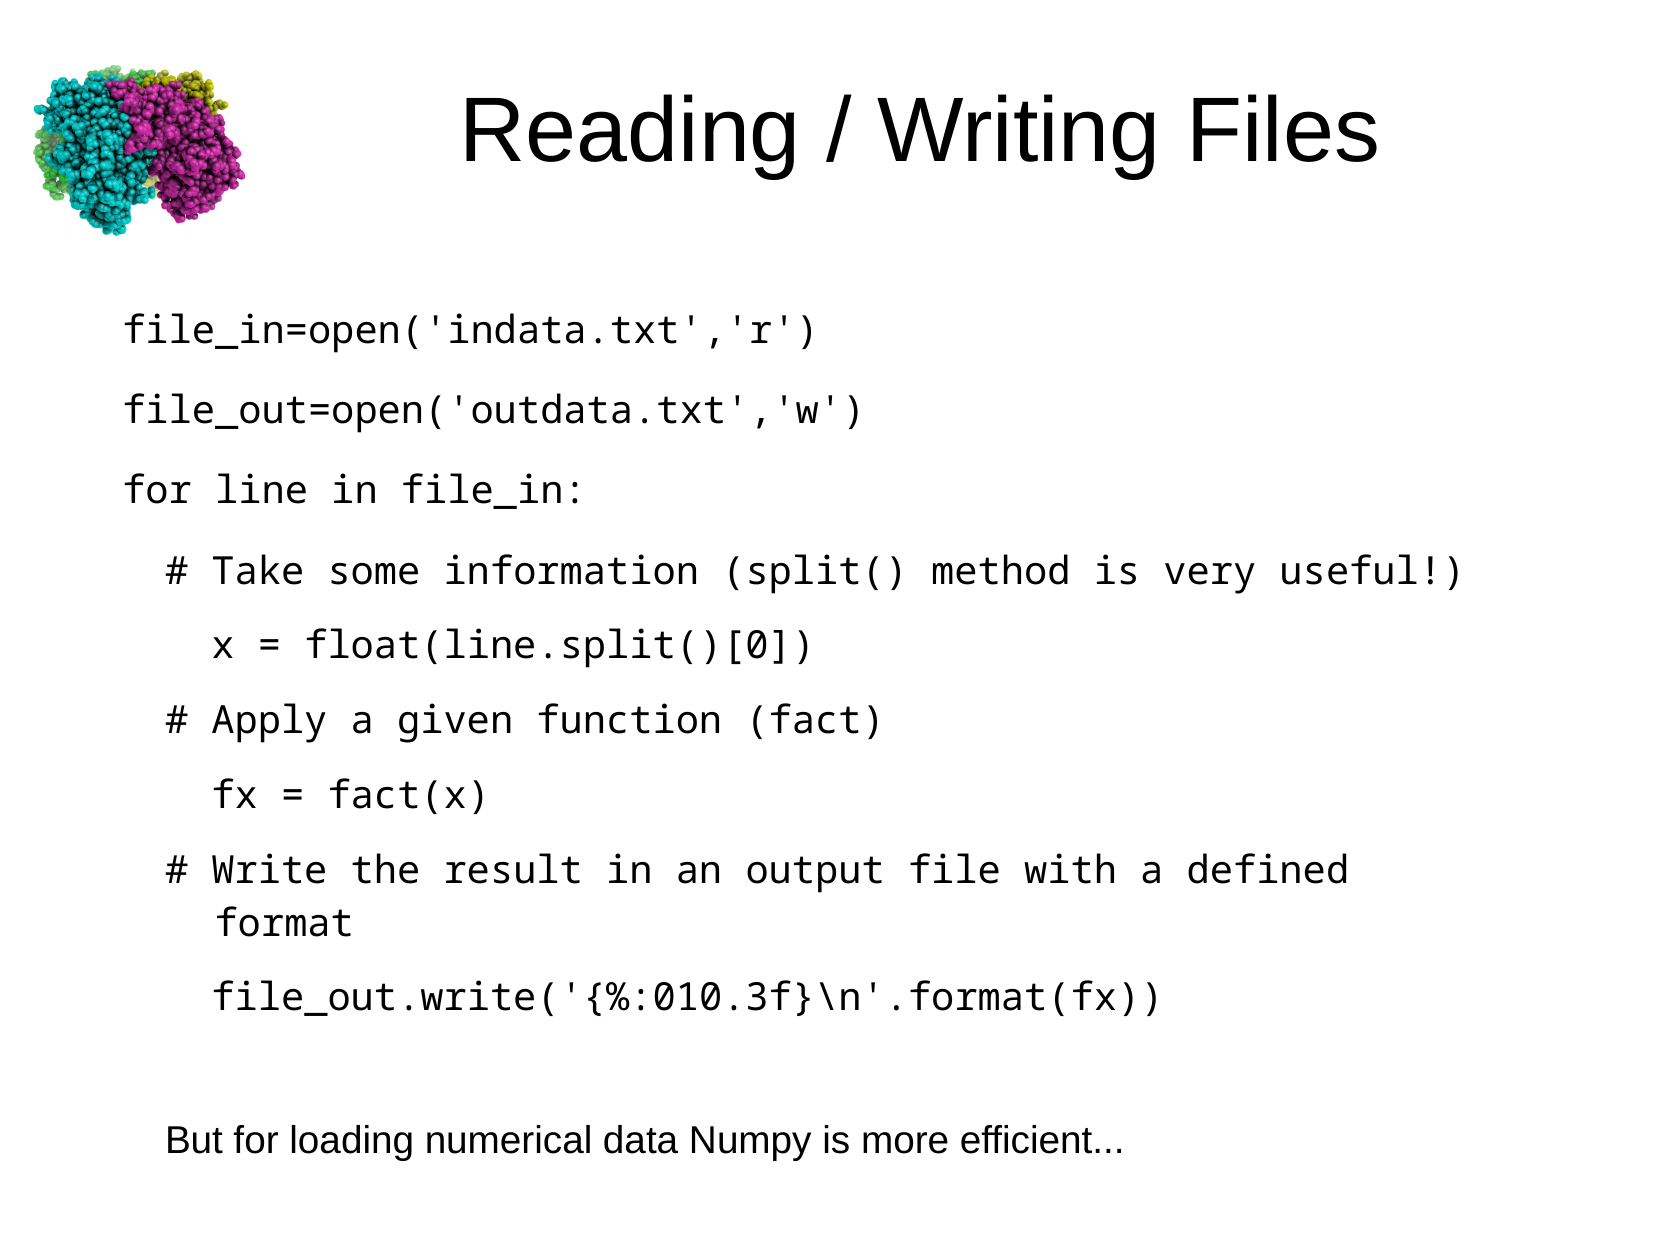

# Reading / Writing Files
 file_in=open('indata.txt','r')
 file_out=open('outdata.txt','w')
 for line in file_in:
# Take some information (split() method is very useful!)
 x = float(line.split()[0])
# Apply a given function (fact)
 fx = fact(x)
# Write the result in an output file with a defined format
 file_out.write('{%:010.3f}\n'.format(fx))
But for loading numerical data Numpy is more efficient...